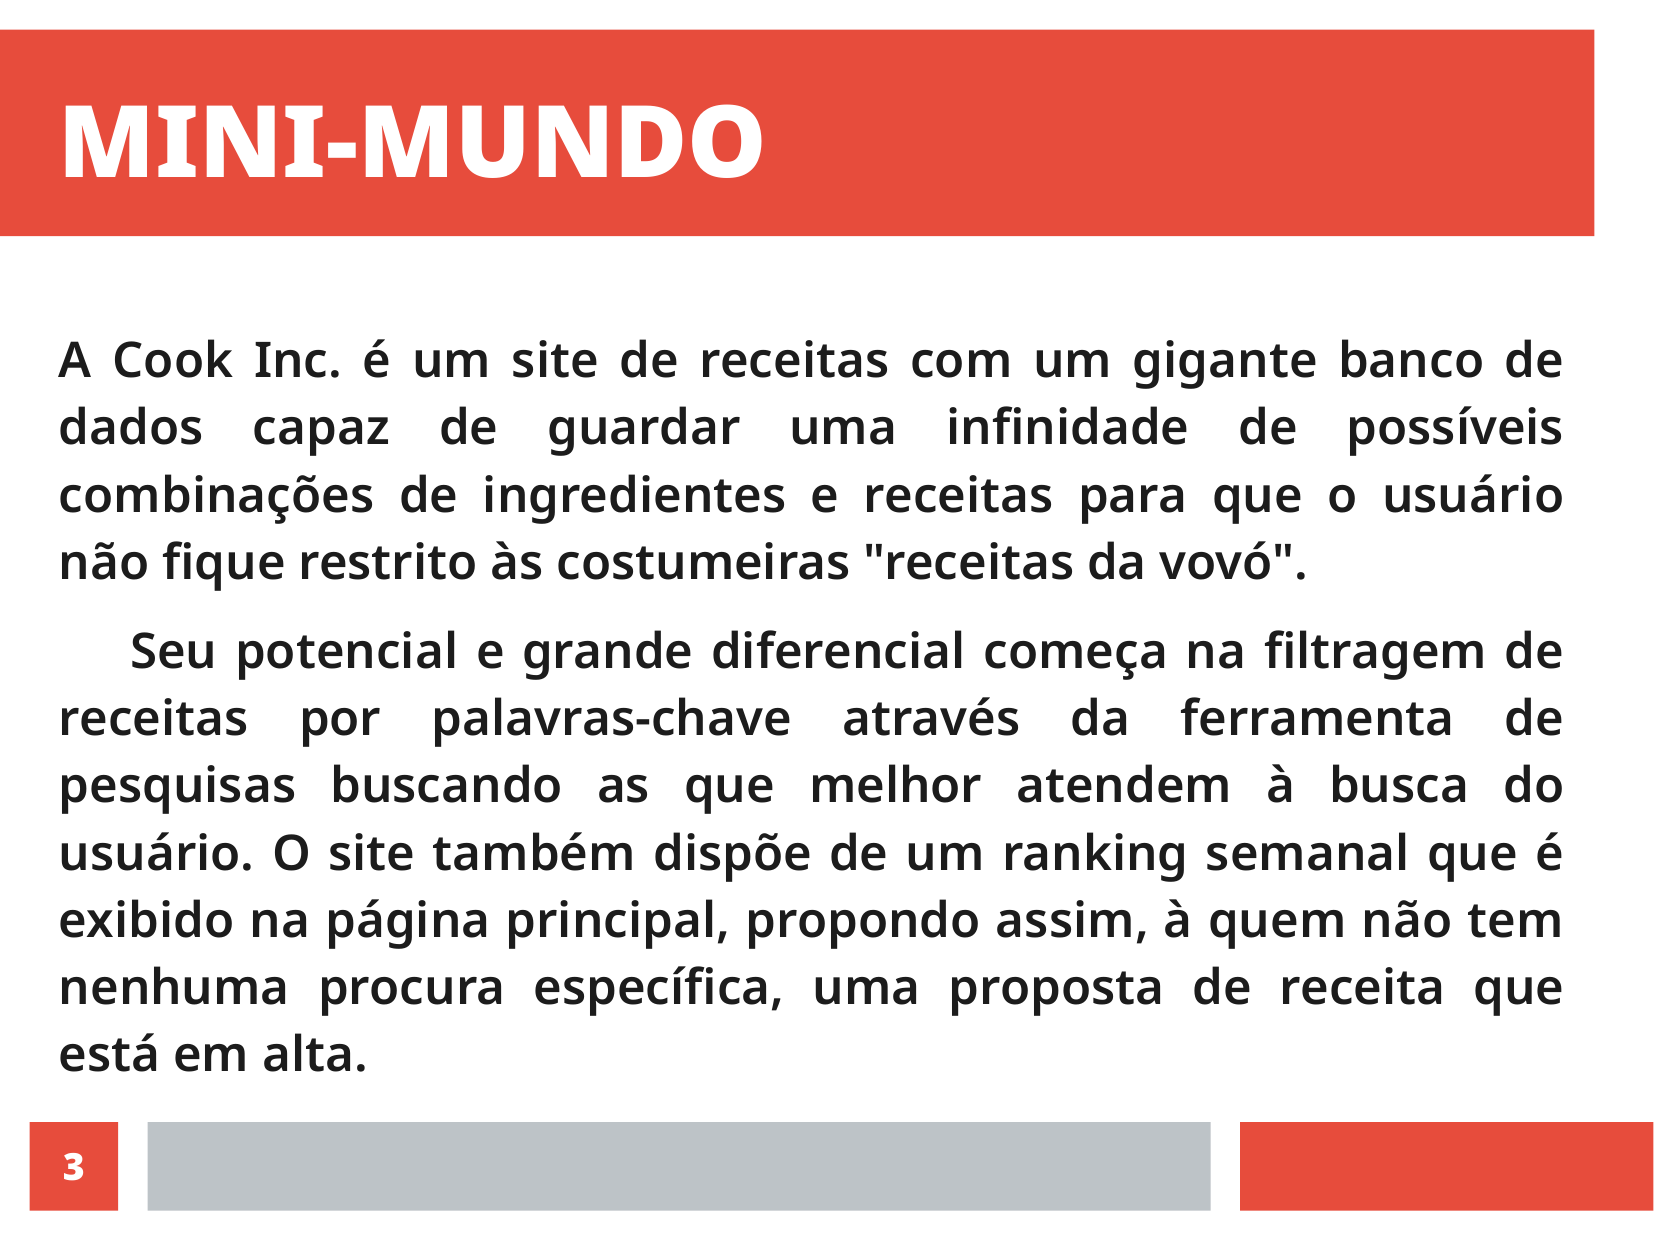

# MINI-MUNDO
A Cook Inc. é um site de receitas com um gigante banco de dados capaz de guardar uma infinidade de possíveis combinações de ingredientes e receitas para que o usuário não fique restrito às costumeiras "receitas da vovó".
 Seu potencial e grande diferencial começa na filtragem de receitas por palavras-chave através da ferramenta de pesquisas buscando as que melhor atendem à busca do usuário. O site também dispõe de um ranking semanal que é exibido na página principal, propondo assim, à quem não tem nenhuma procura específica, uma proposta de receita que está em alta.
3